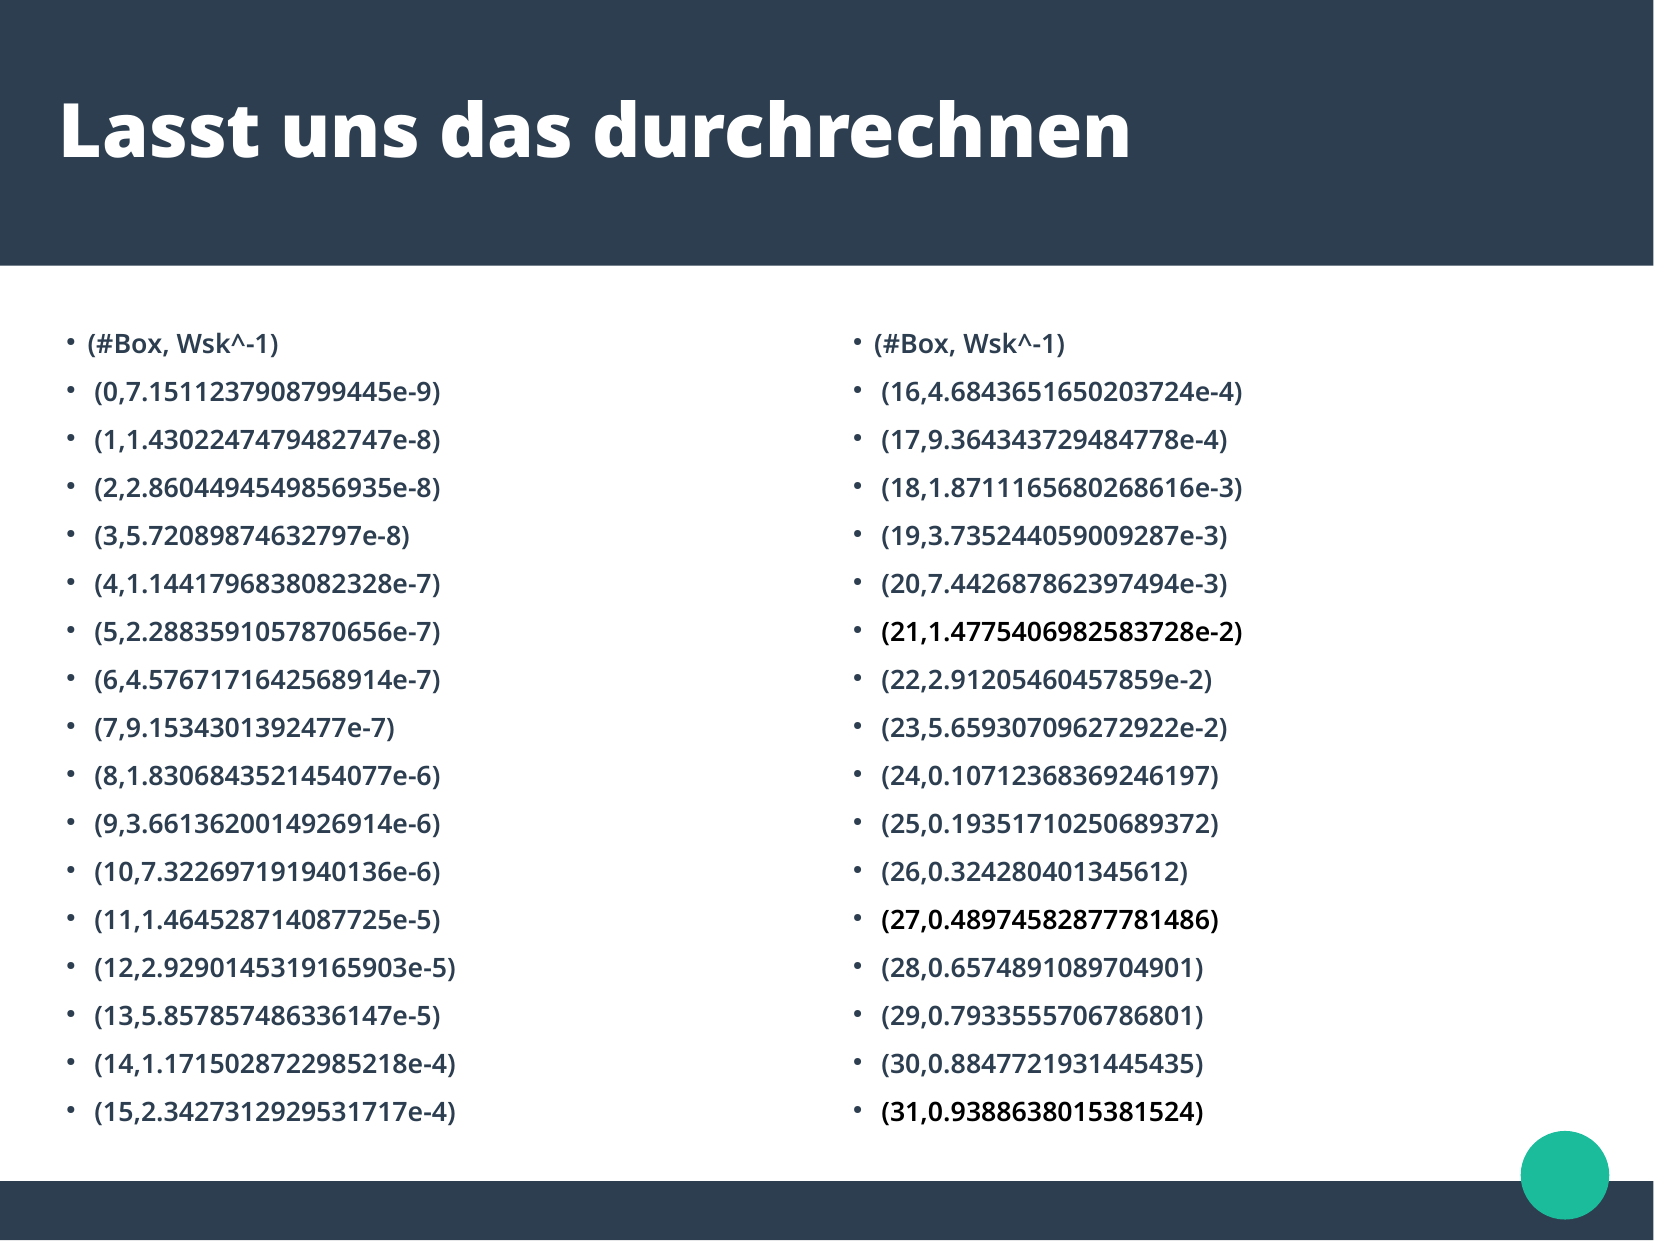

# Lasst uns das durchrechnen
(#Box, Wsk^-1)
 (0,7.1511237908799445e-9)
 (1,1.4302247479482747e-8)
 (2,2.8604494549856935e-8)
 (3,5.72089874632797e-8)
 (4,1.1441796838082328e-7)
 (5,2.2883591057870656e-7)
 (6,4.5767171642568914e-7)
 (7,9.1534301392477e-7)
 (8,1.8306843521454077e-6)
 (9,3.6613620014926914e-6)
 (10,7.322697191940136e-6)
 (11,1.464528714087725e-5)
 (12,2.9290145319165903e-5)
 (13,5.857857486336147e-5)
 (14,1.1715028722985218e-4)
 (15,2.3427312929531717e-4)
(#Box, Wsk^-1)
 (16,4.6843651650203724e-4)
 (17,9.364343729484778e-4)
 (18,1.8711165680268616e-3)
 (19,3.735244059009287e-3)
 (20,7.442687862397494e-3)
 (21,1.4775406982583728e-2)
 (22,2.91205460457859e-2)
 (23,5.659307096272922e-2)
 (24,0.10712368369246197)
 (25,0.19351710250689372)
 (26,0.324280401345612)
 (27,0.48974582877781486)
 (28,0.6574891089704901)
 (29,0.7933555706786801)
 (30,0.8847721931445435)
 (31,0.9388638015381524)